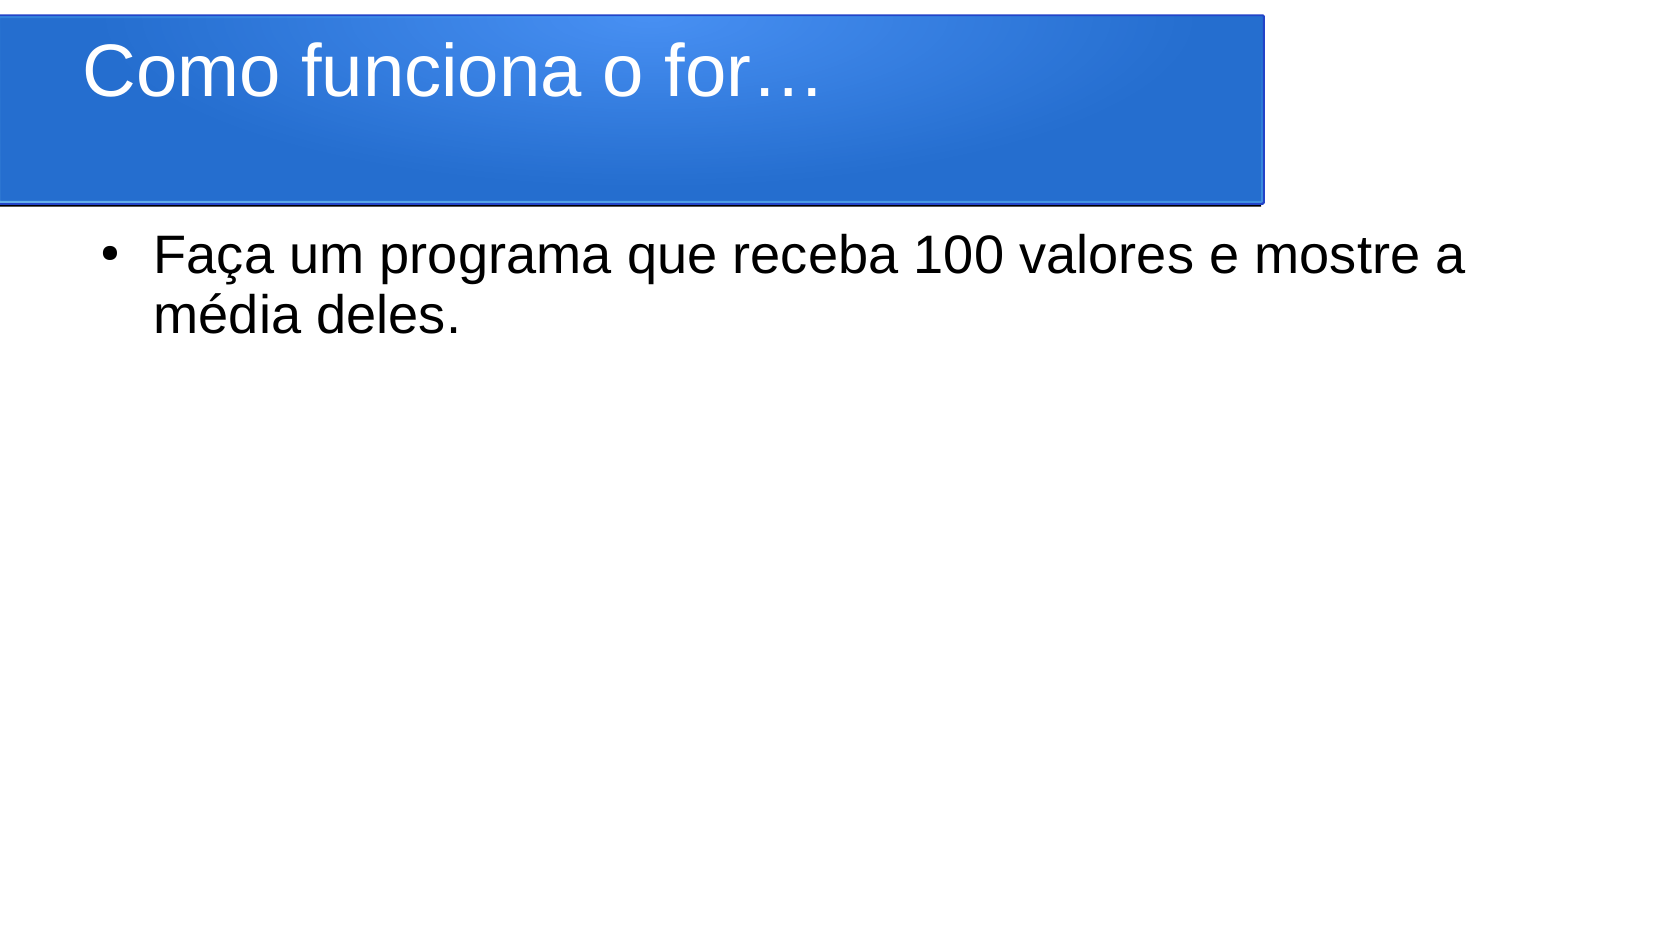

# Como funciona o for…
Faça um programa que receba 100 valores e mostre a média deles.